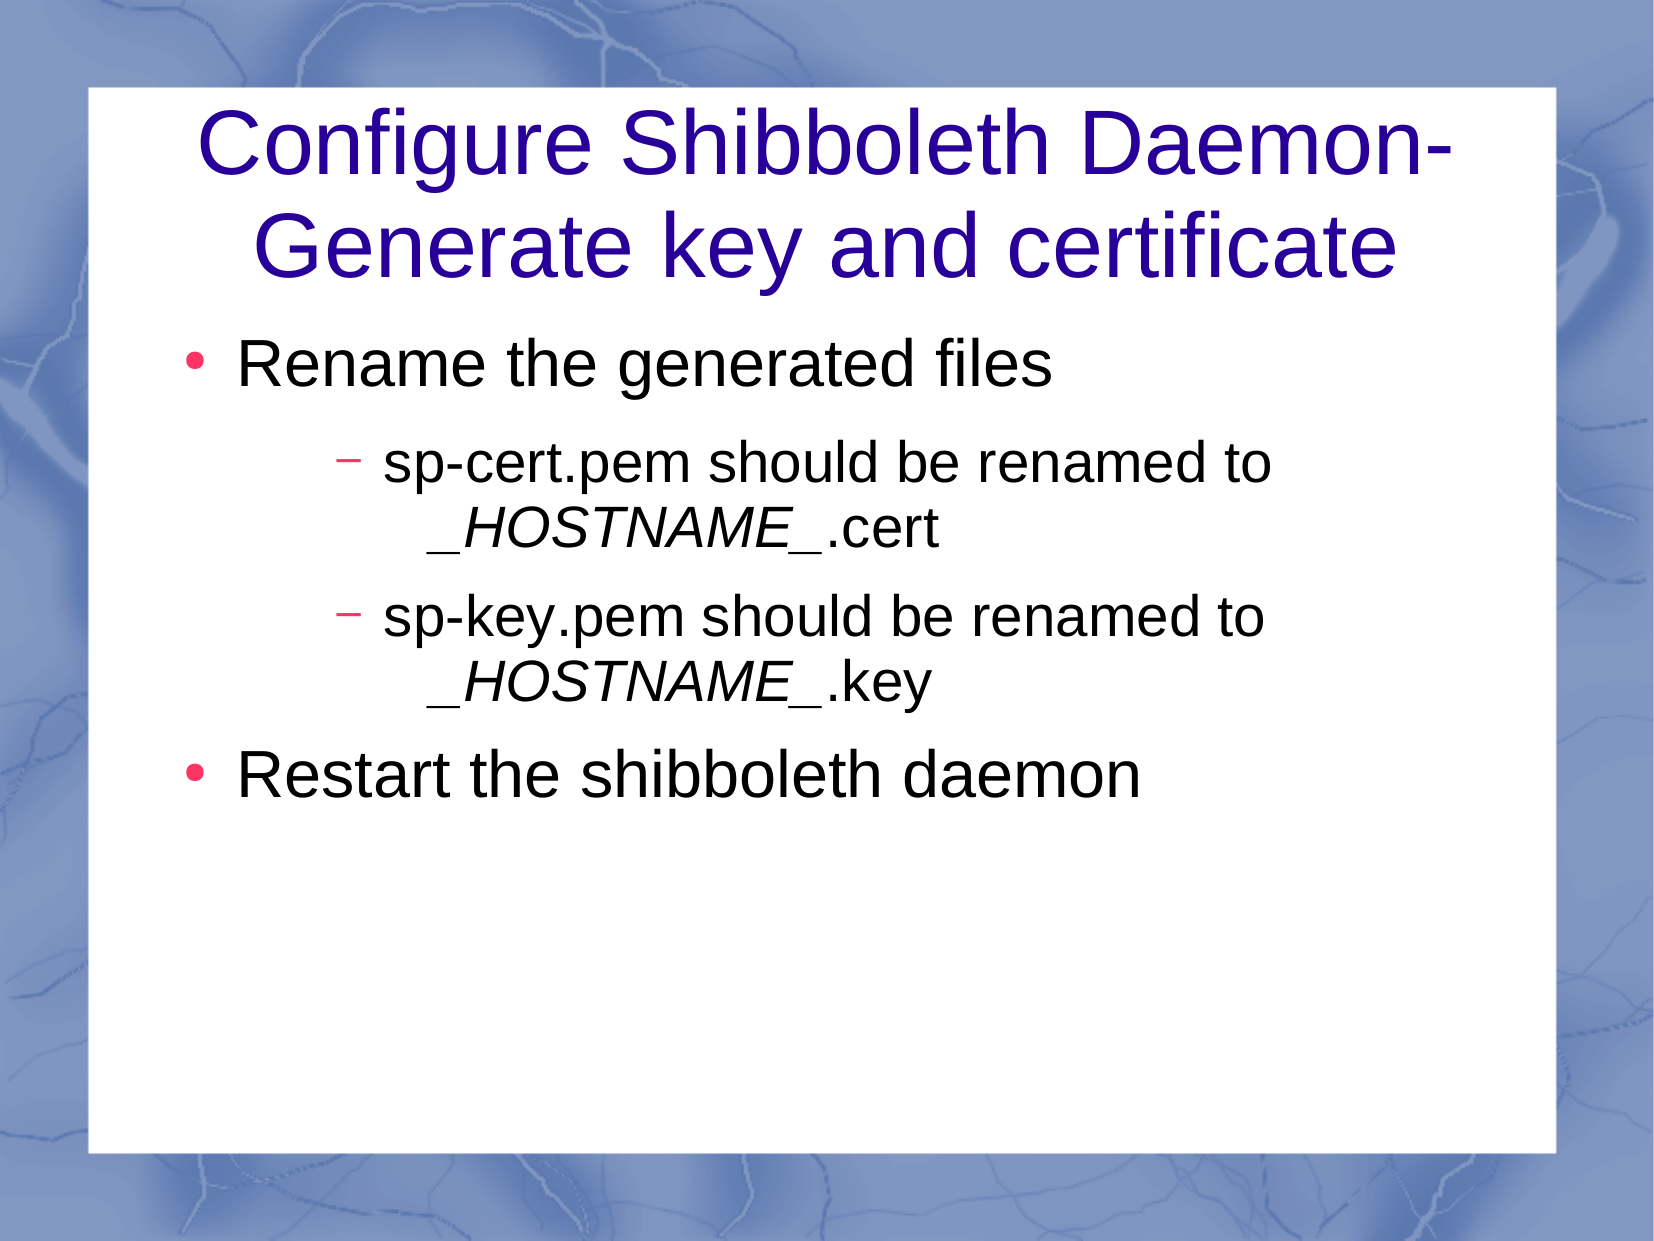

# Configure Shibboleth Daemon- Generate key and certificate
Rename the generated files
sp-cert.pem should be renamed to _HOSTNAME_.cert
sp-key.pem should be renamed to _HOSTNAME_.key
Restart the shibboleth daemon